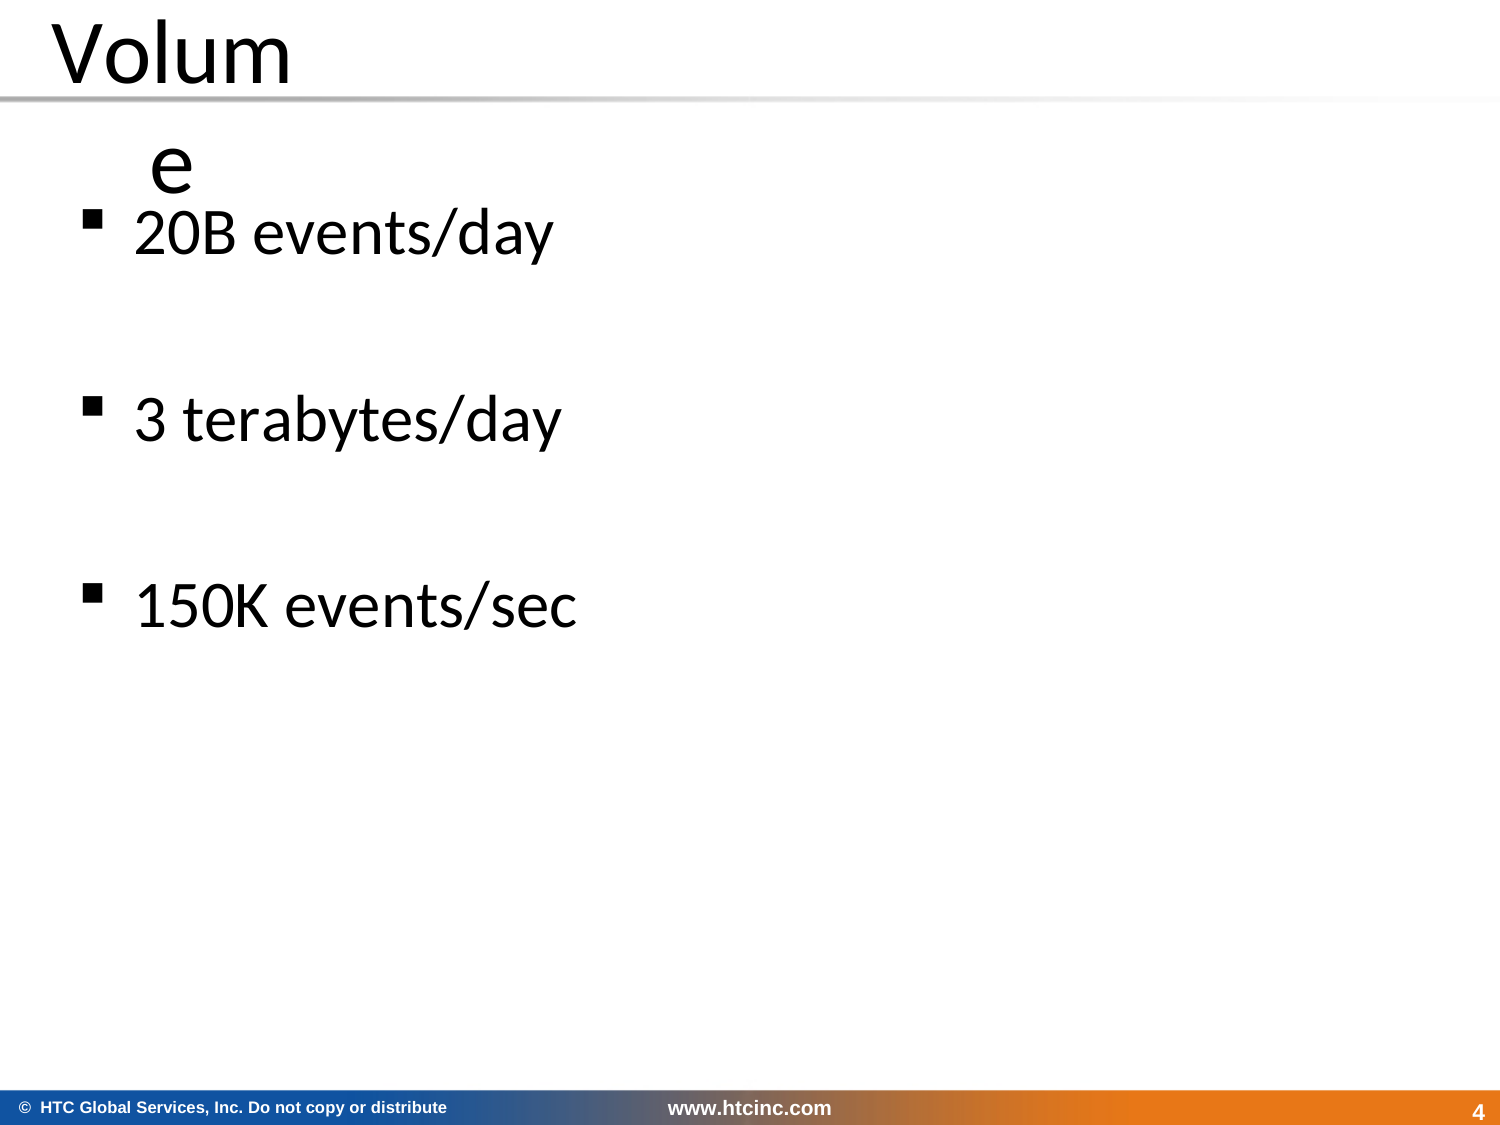

Volume
20B events/day
3 terabytes/day
150K events/sec